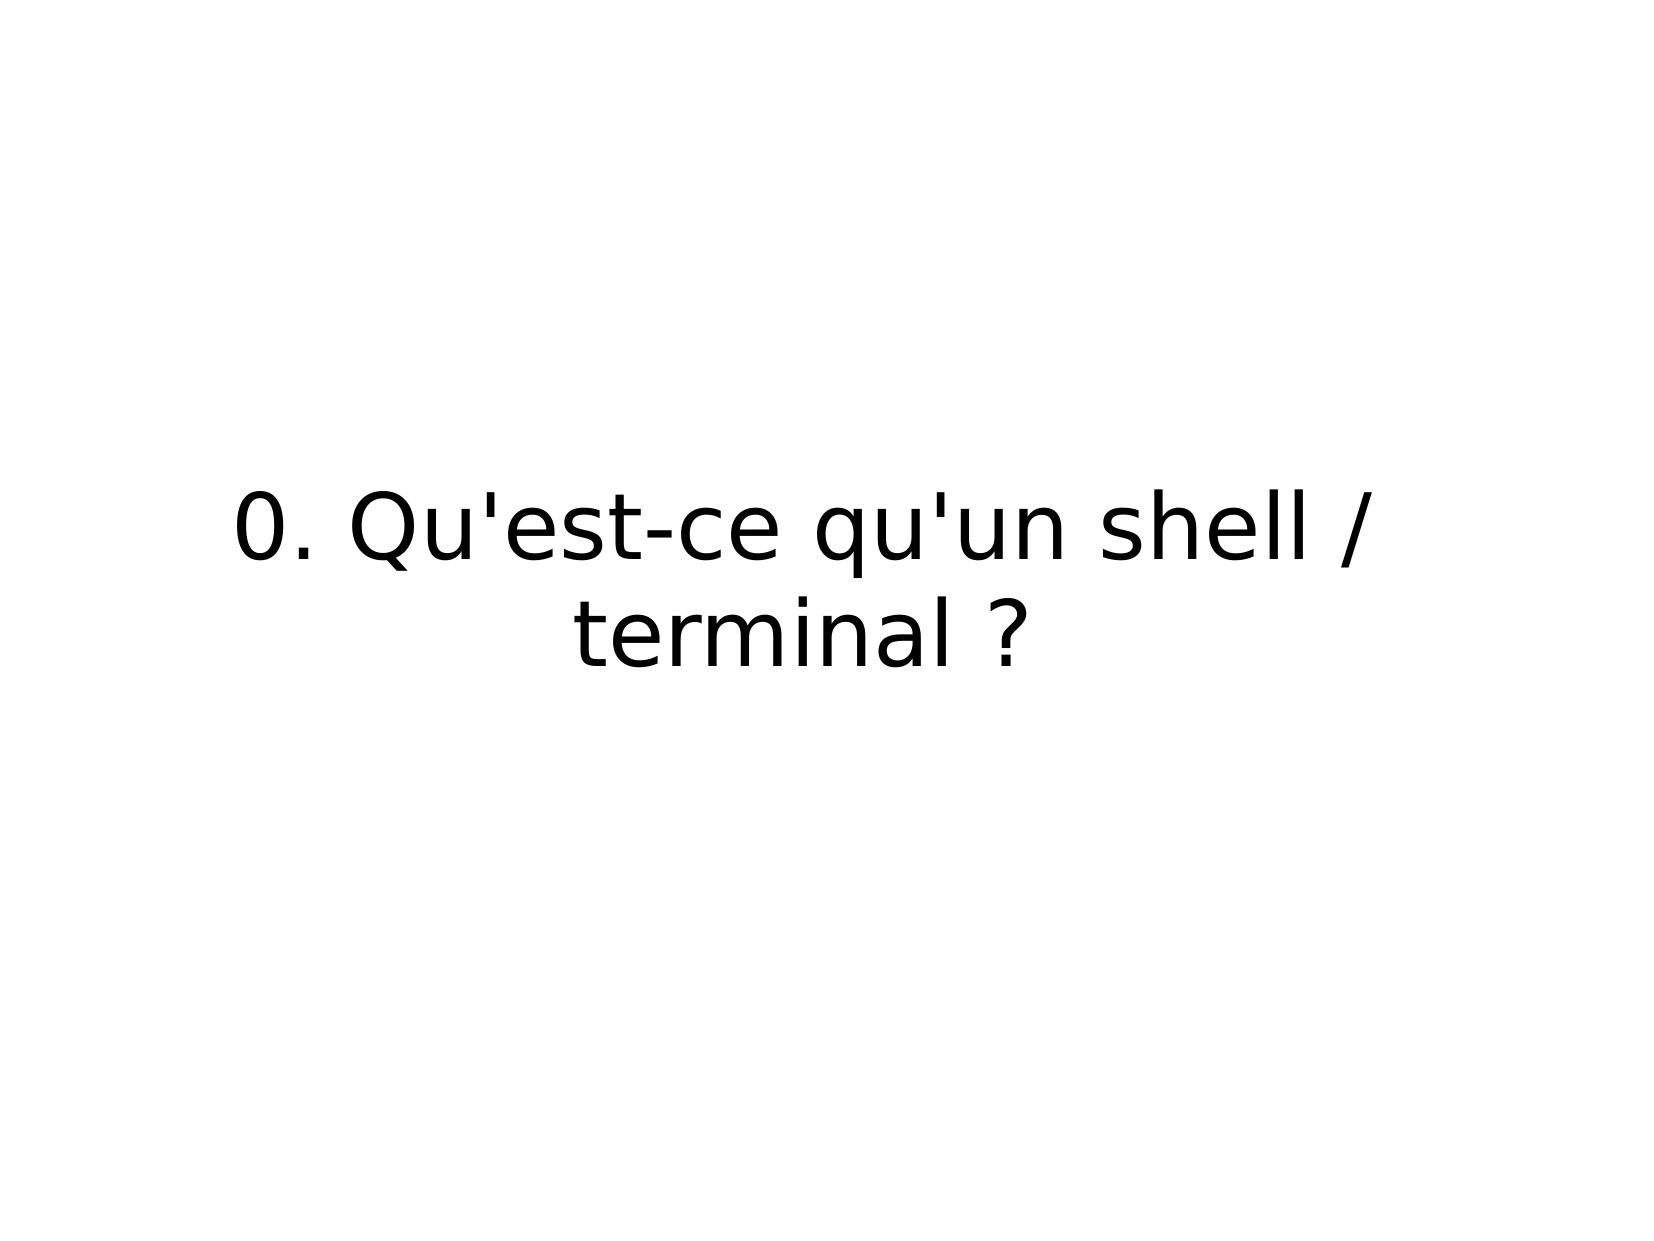

# 0. Qu'est-ce qu'un shell / terminal ?